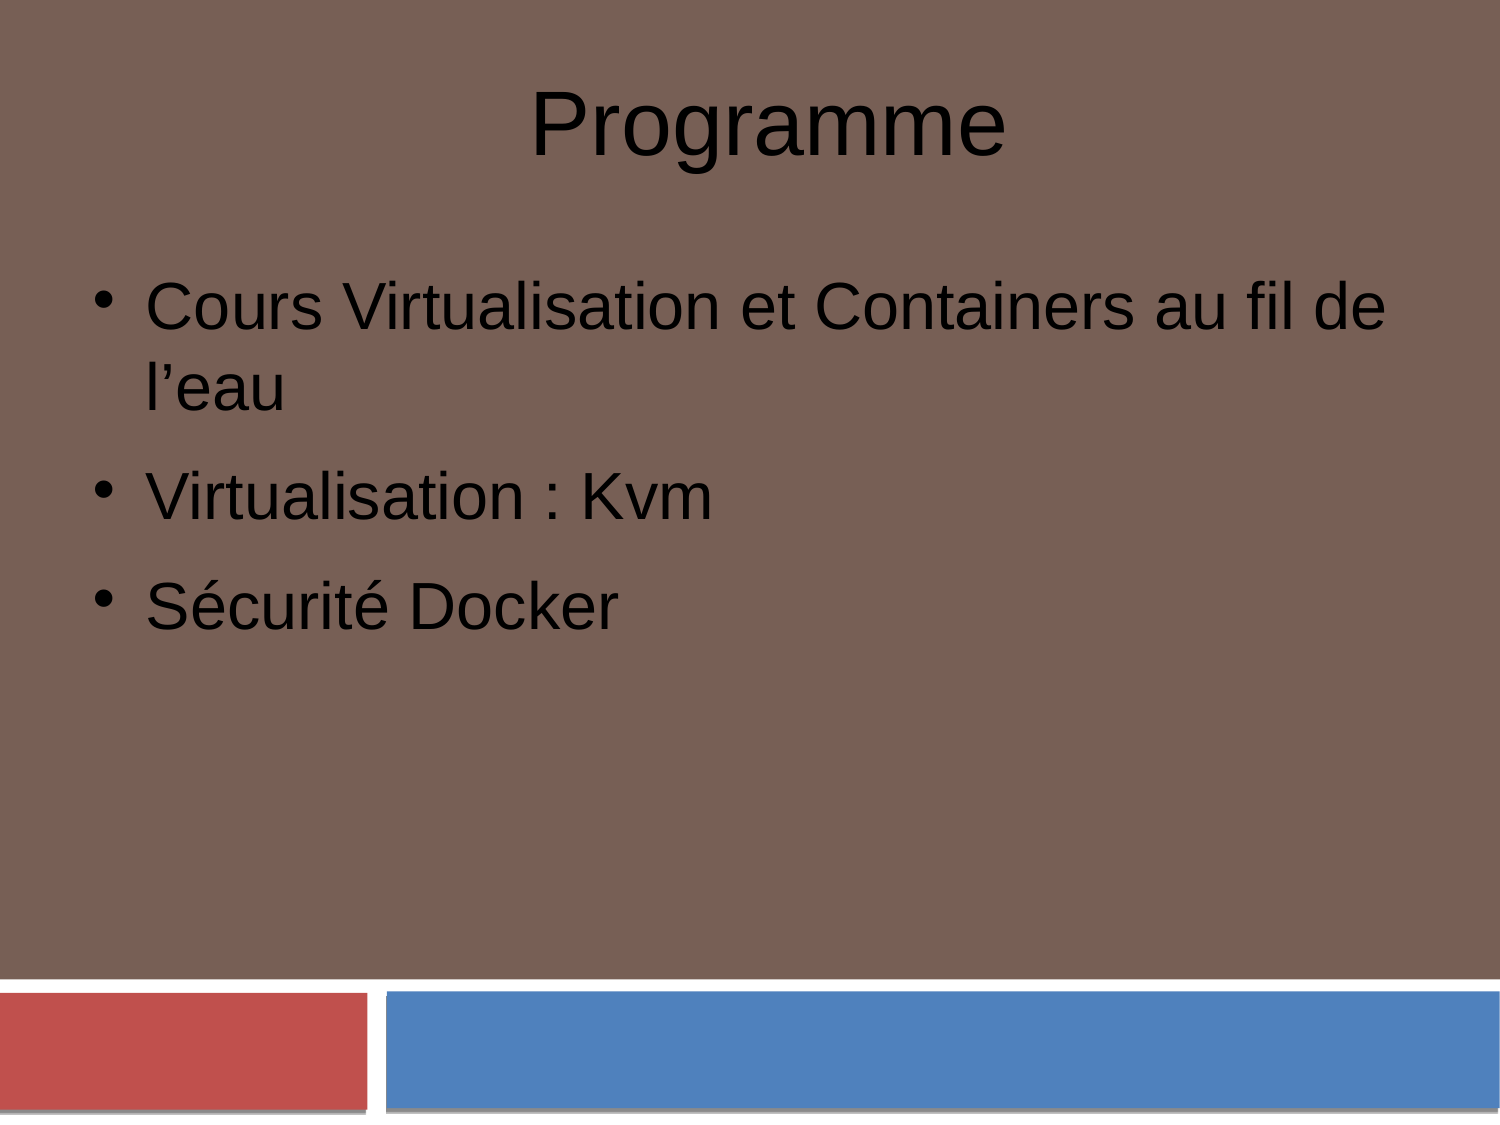

Programme
Cours Virtualisation et Containers au fil de l’eau
Virtualisation : Kvm
Sécurité Docker